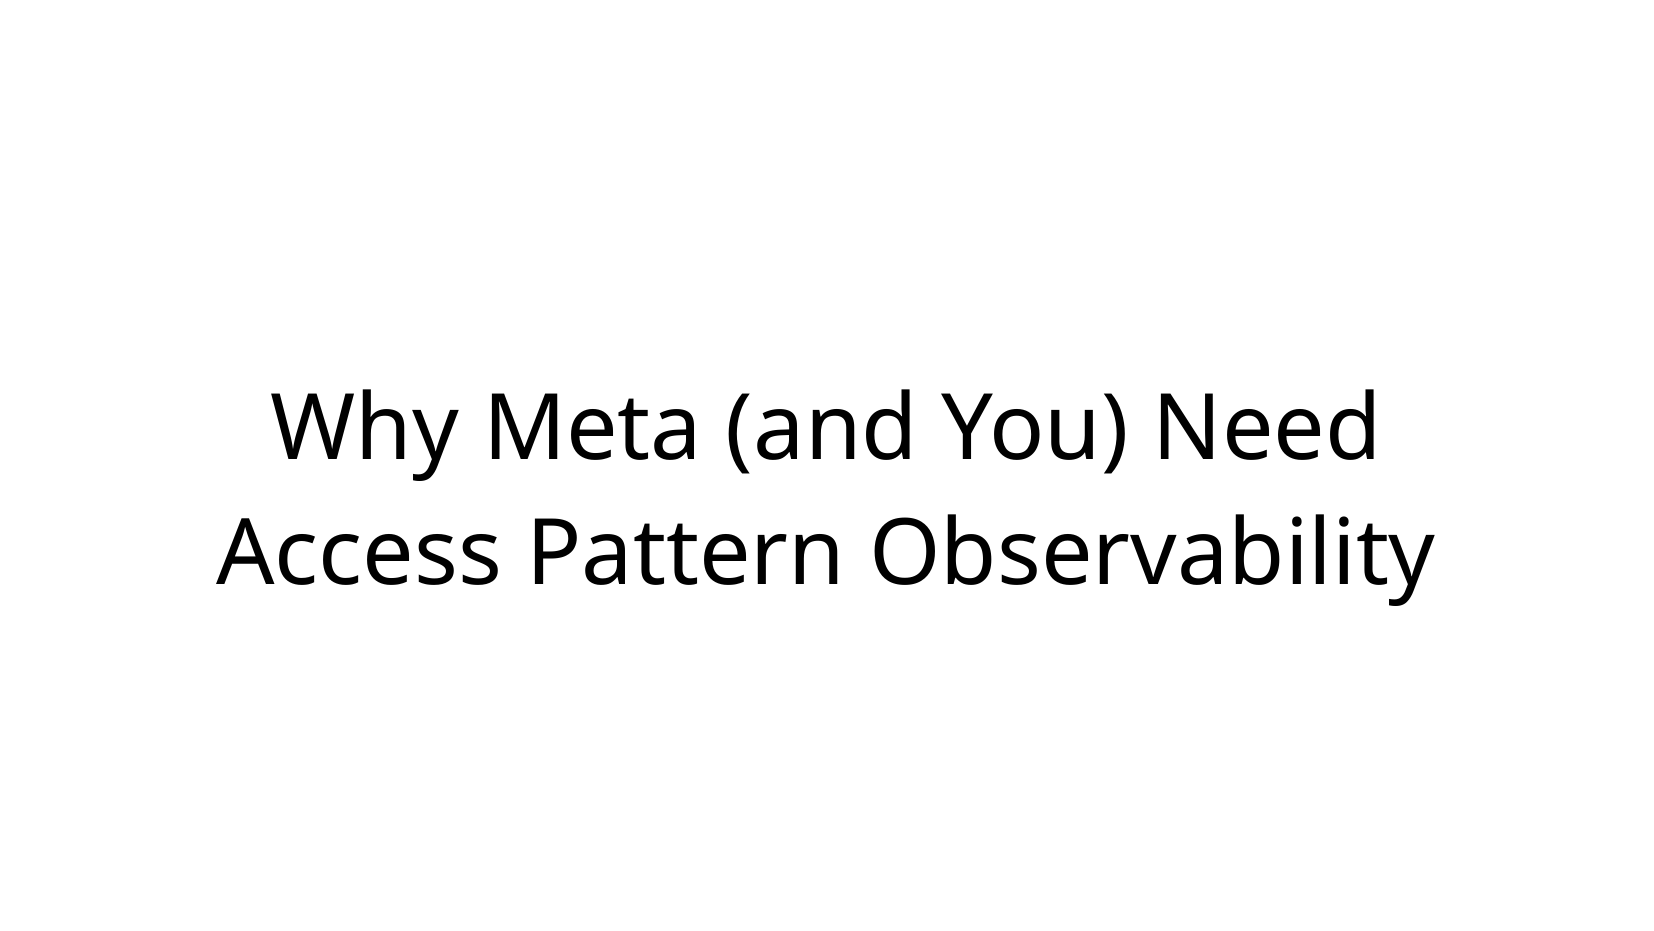

# Why Meta (and You) Need Access Pattern Observability